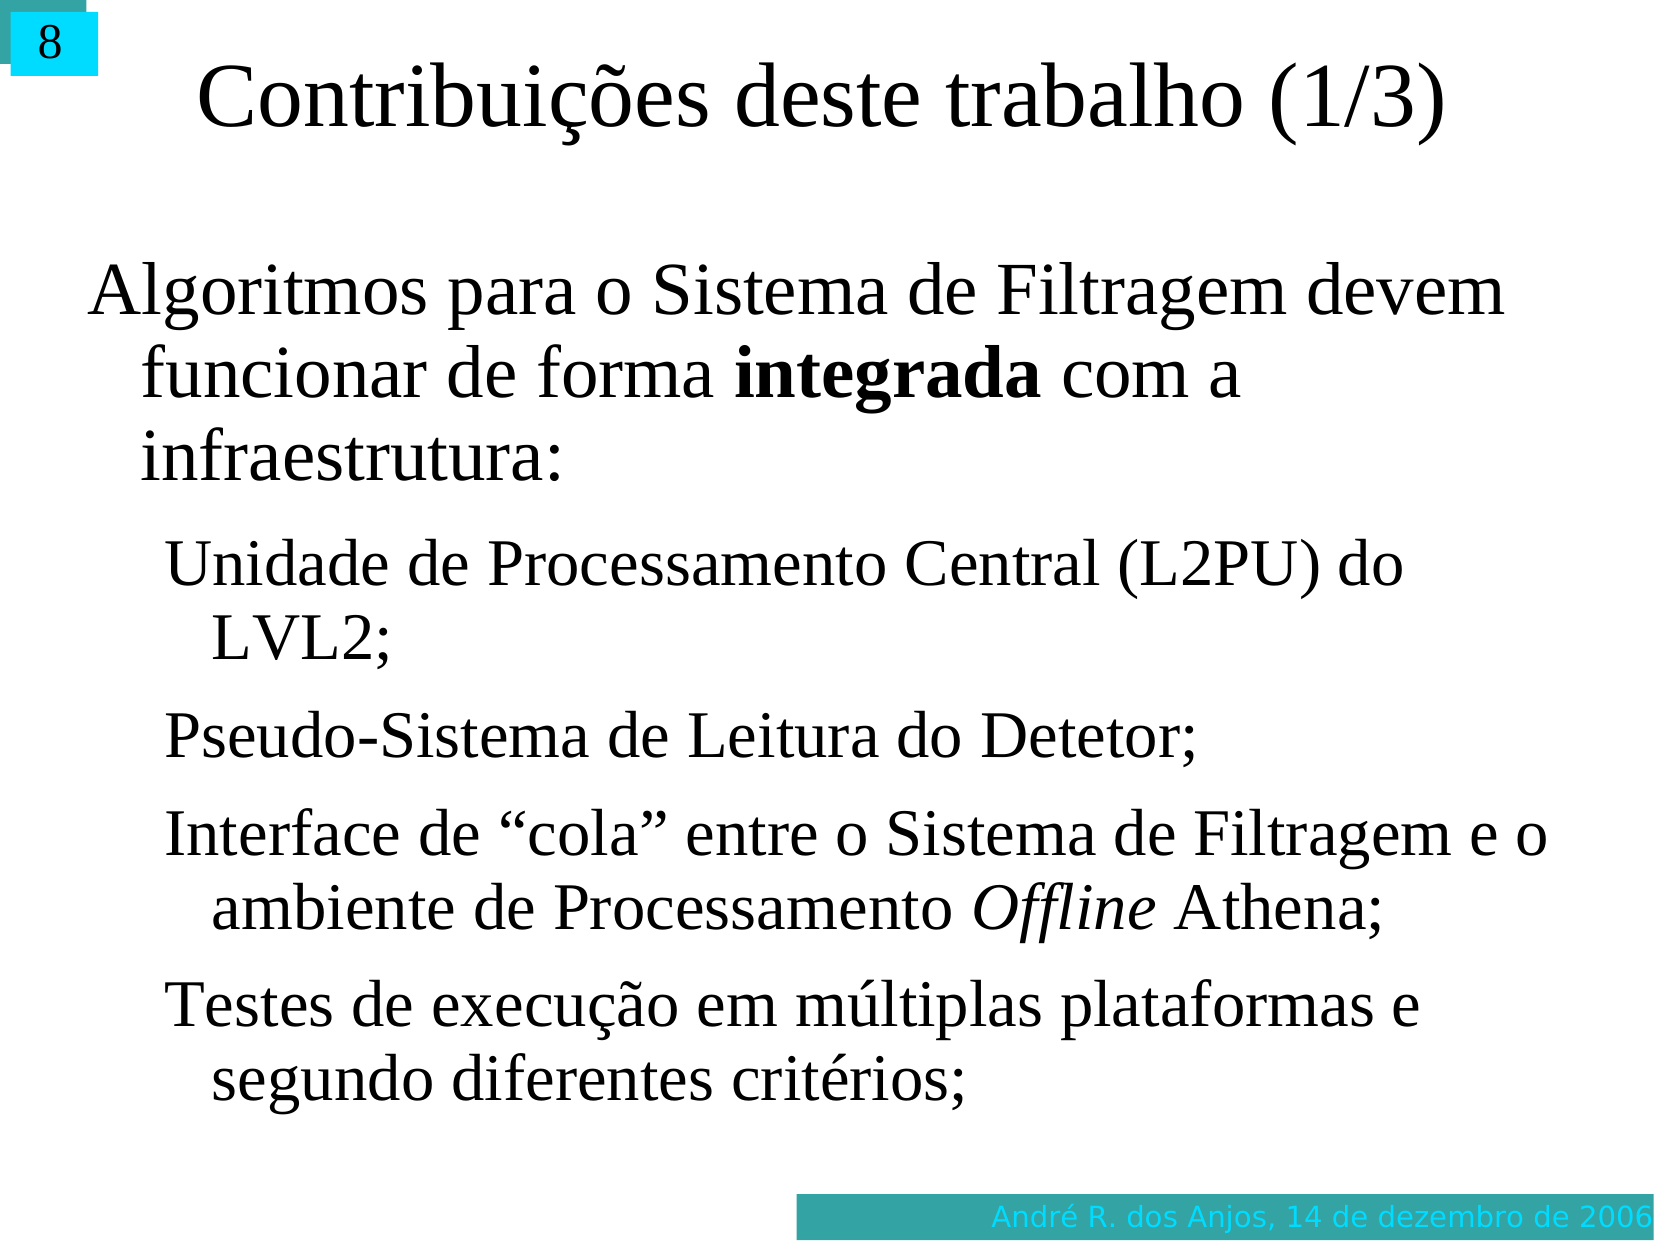

# Contribuições deste trabalho (1/3)
Algoritmos para o Sistema de Filtragem devem funcionar de forma integrada com a infraestrutura:
Unidade de Processamento Central (L2PU) do LVL2;
Pseudo-Sistema de Leitura do Detetor;
Interface de “cola” entre o Sistema de Filtragem e o ambiente de Processamento Offline Athena;
Testes de execução em múltiplas plataformas e segundo diferentes critérios;